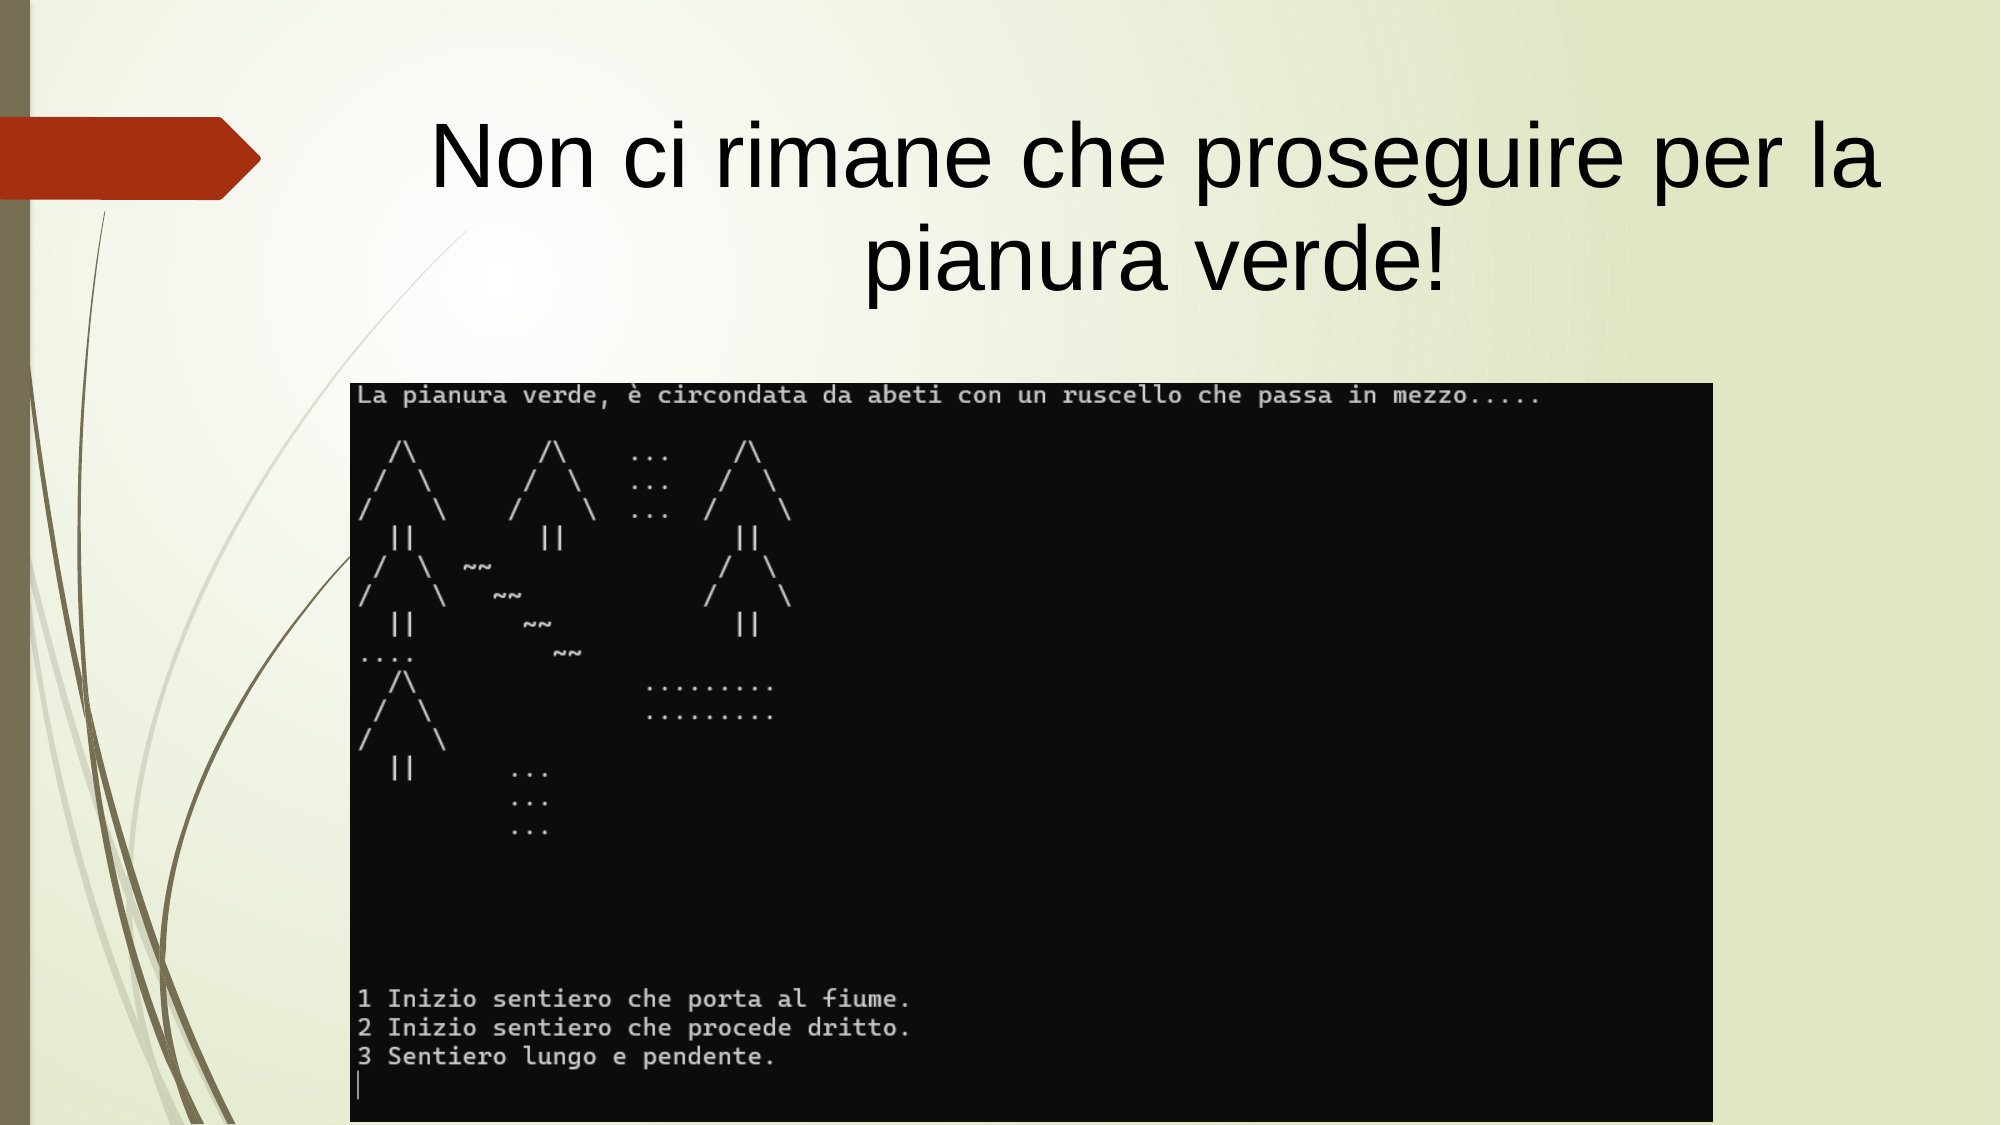

# Non ci rimane che proseguire per la pianura verde!